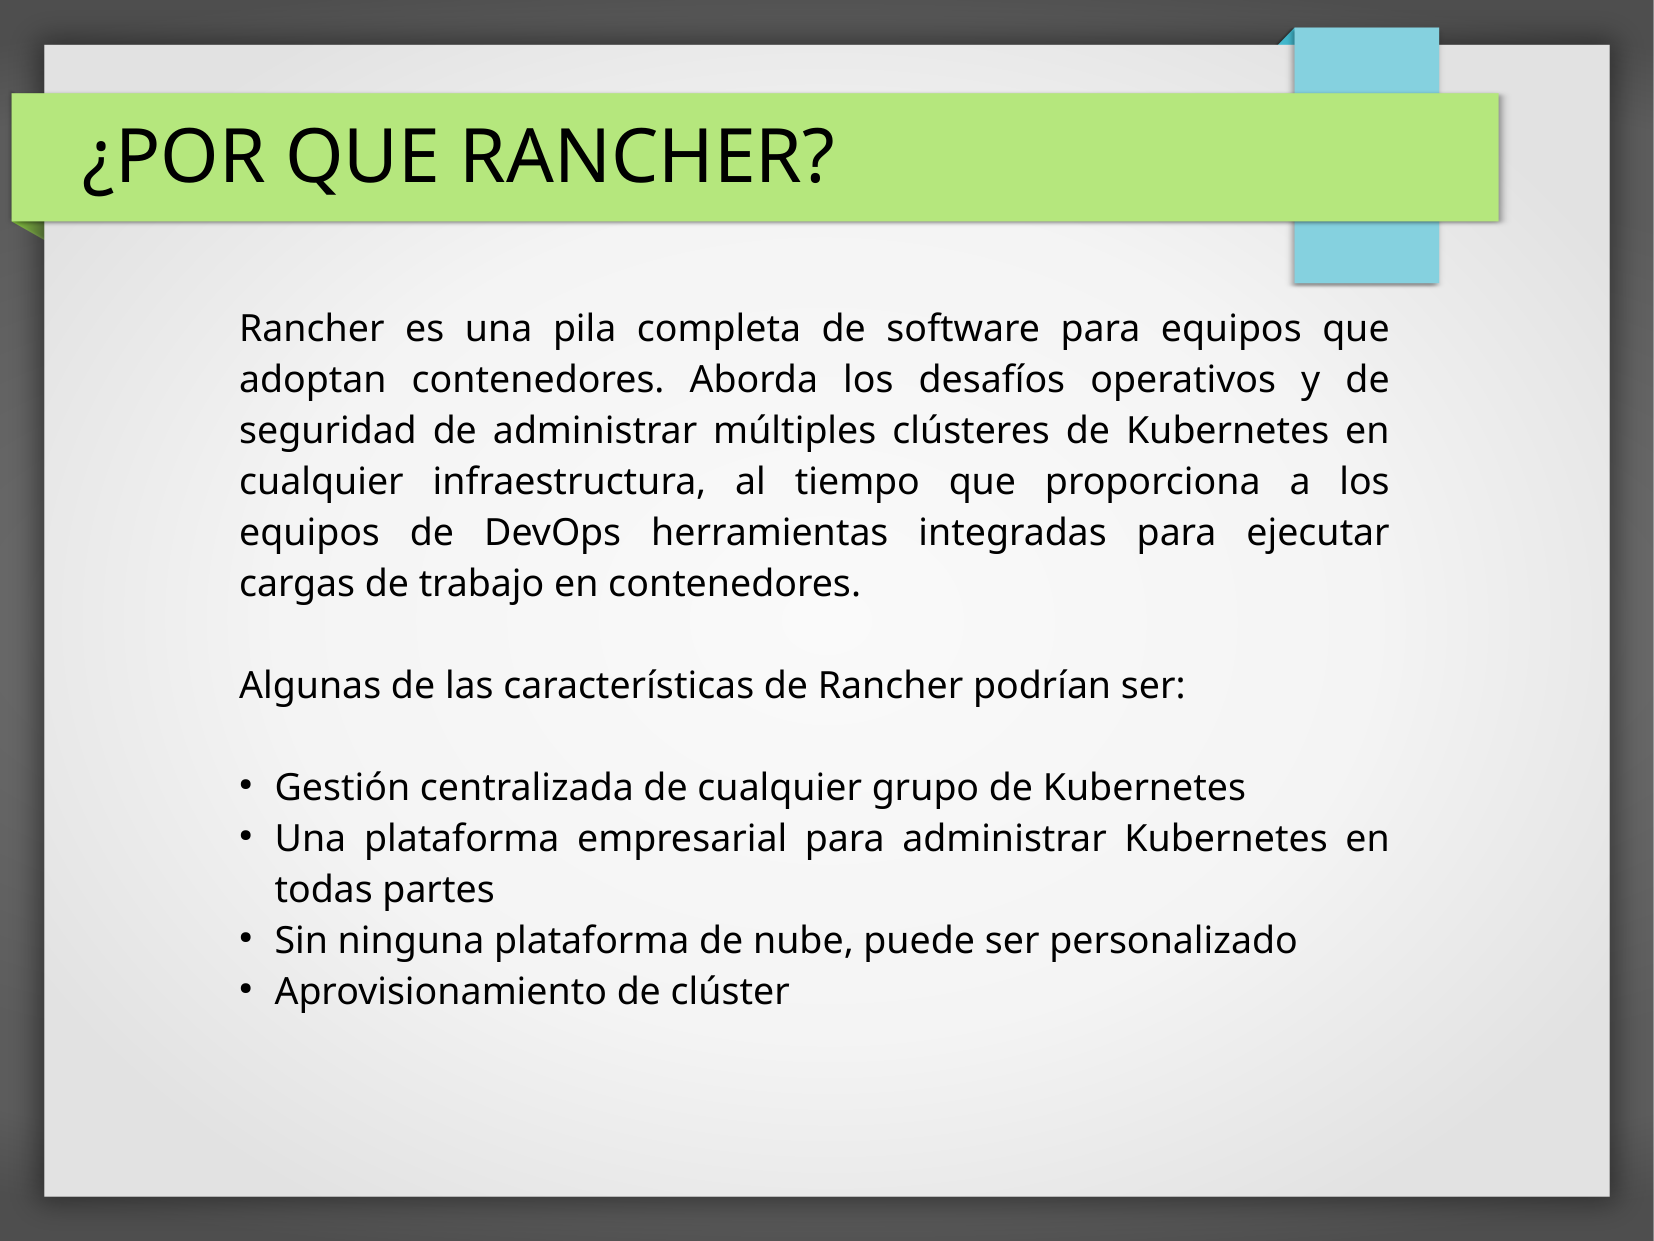

# ¿POR QUE RANCHER?
Rancher es una pila completa de software para equipos que adoptan contenedores. Aborda los desafíos operativos y de seguridad de administrar múltiples clústeres de Kubernetes en cualquier infraestructura, al tiempo que proporciona a los equipos de DevOps herramientas integradas para ejecutar cargas de trabajo en contenedores.
Algunas de las características de Rancher podrían ser:
Gestión centralizada de cualquier grupo de Kubernetes
Una plataforma empresarial para administrar Kubernetes en todas partes
Sin ninguna plataforma de nube, puede ser personalizado
Aprovisionamiento de clúster